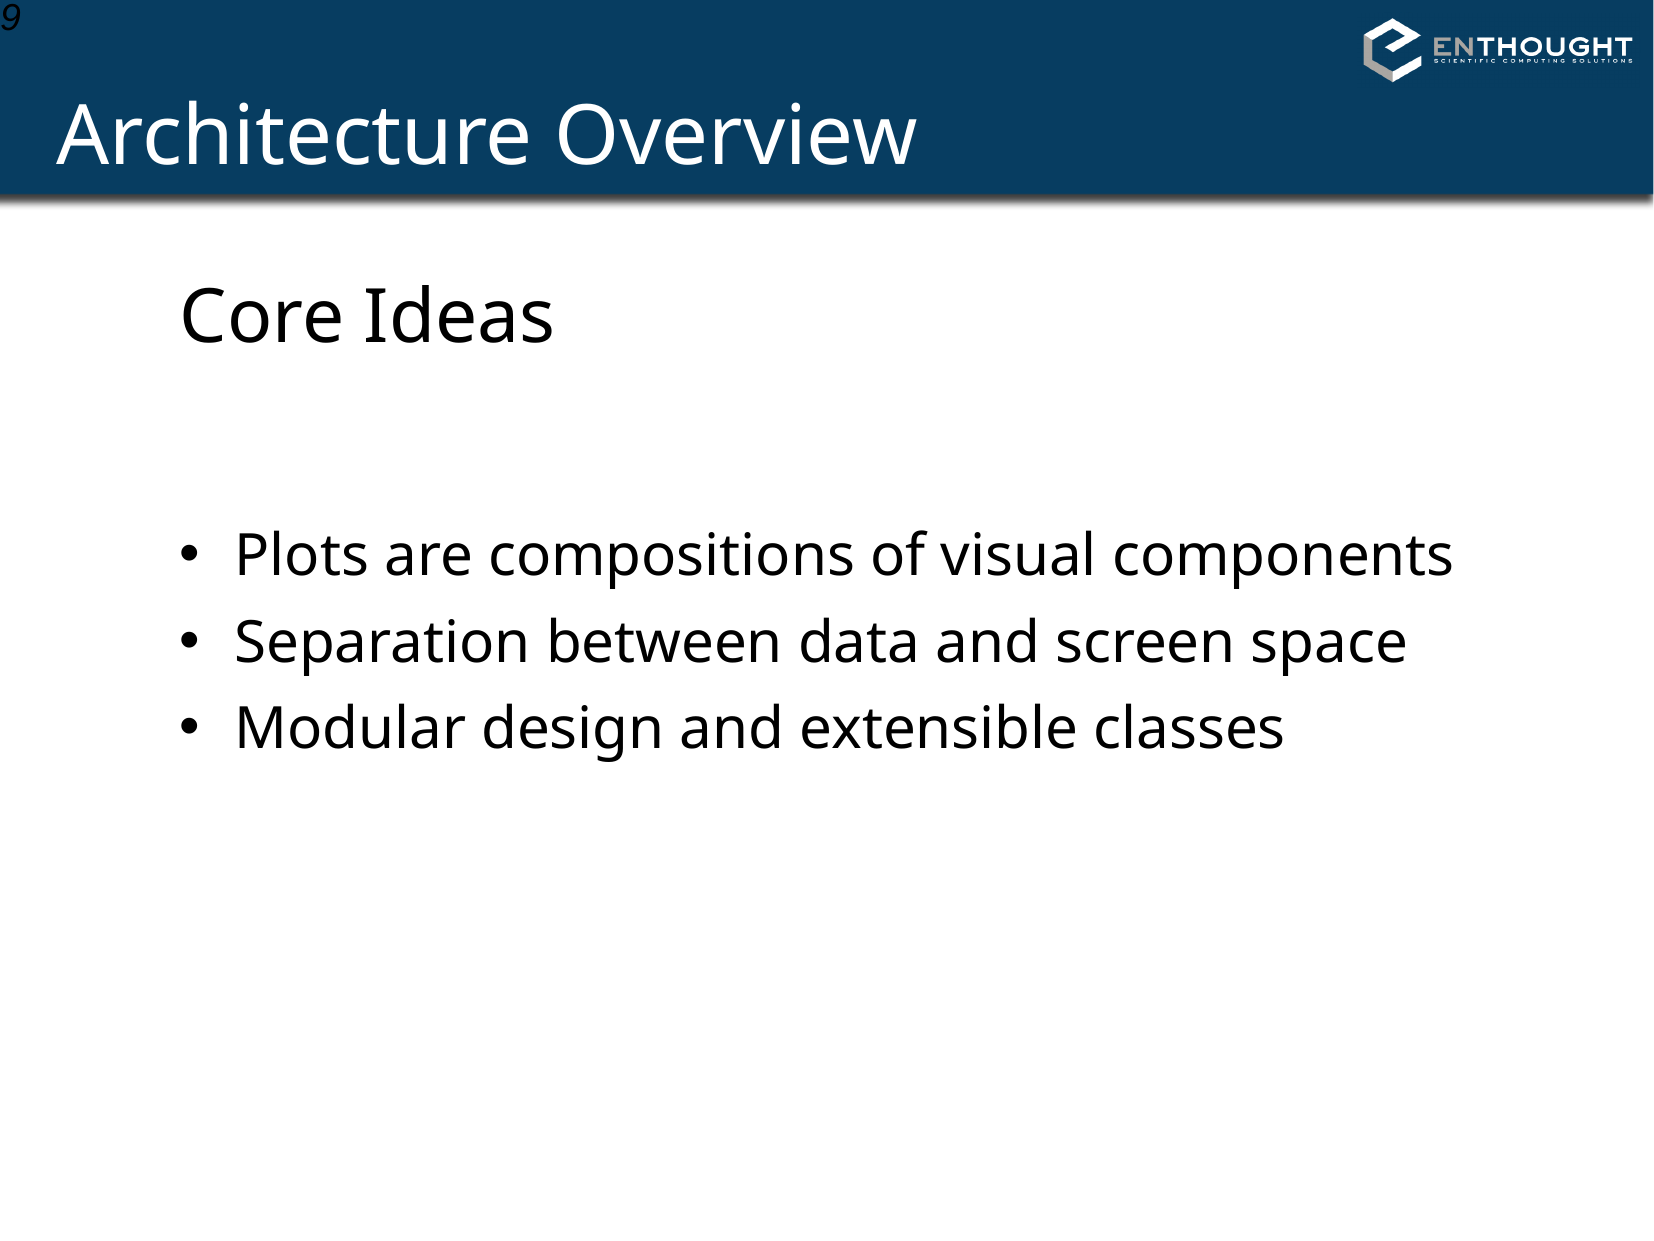

# Architecture Overview
Core Ideas
Plots are compositions of visual components
Separation between data and screen space
Modular design and extensible classes